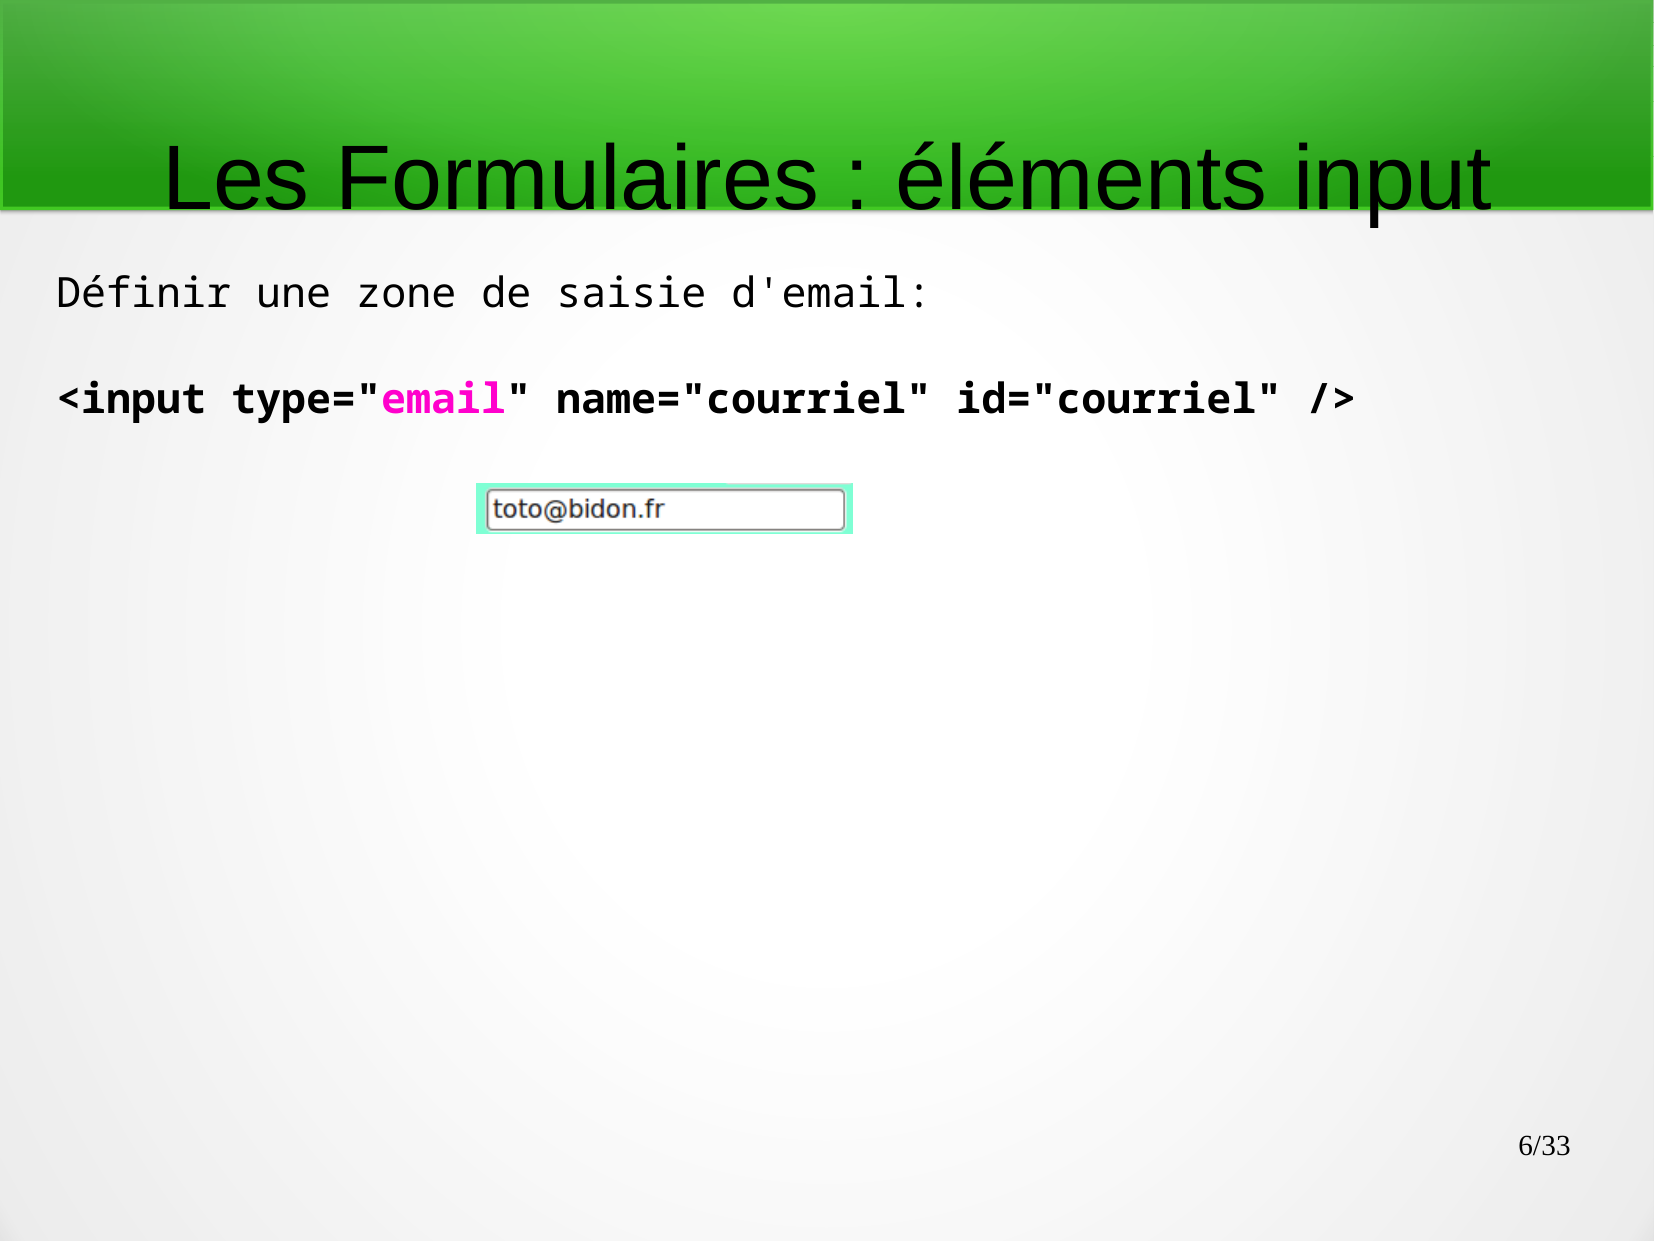

# Les Formulaires : éléments input
Définir une zone de saisie d'email:
<input type="email" name="courriel" id="courriel" />
6